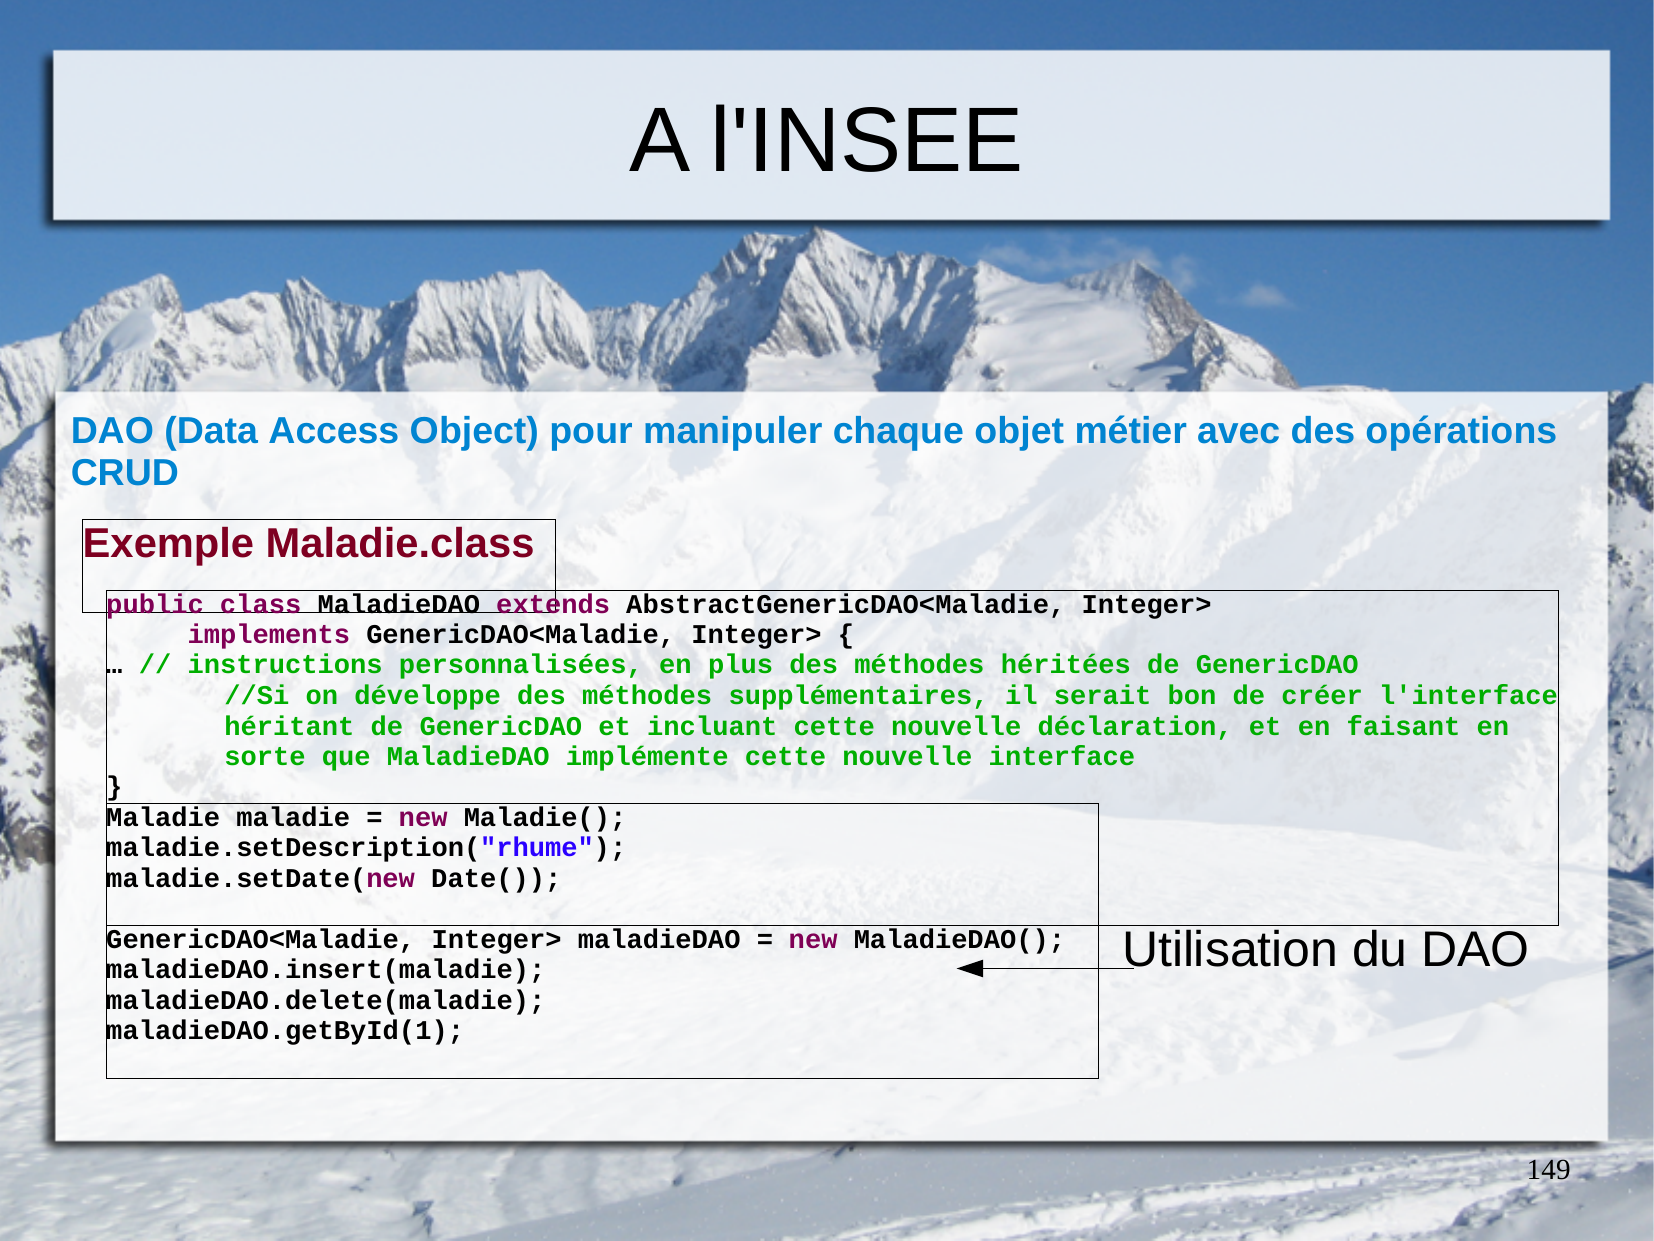

# A l'INSEE
DAO (Data Access Object) pour manipuler chaque objet métier avec des opérations CRUD
Exemple Maladie.class
public class MaladieDAO extends AbstractGenericDAO<Maladie, Integer>
 implements GenericDAO<Maladie, Integer> {
… // instructions personnalisées, en plus des méthodes héritées de GenericDAO
	//Si on développe des méthodes supplémentaires, il serait bon de créer l'interface 	héritant de GenericDAO et incluant cette nouvelle déclaration, et en faisant en 	sorte que MaladieDAO implémente cette nouvelle interface
}
Maladie maladie = new Maladie();
maladie.setDescription("rhume");
maladie.setDate(new Date());
GenericDAO<Maladie, Integer> maladieDAO = new MaladieDAO();
maladieDAO.insert(maladie);
maladieDAO.delete(maladie);
maladieDAO.getById(1);
Utilisation du DAO
149